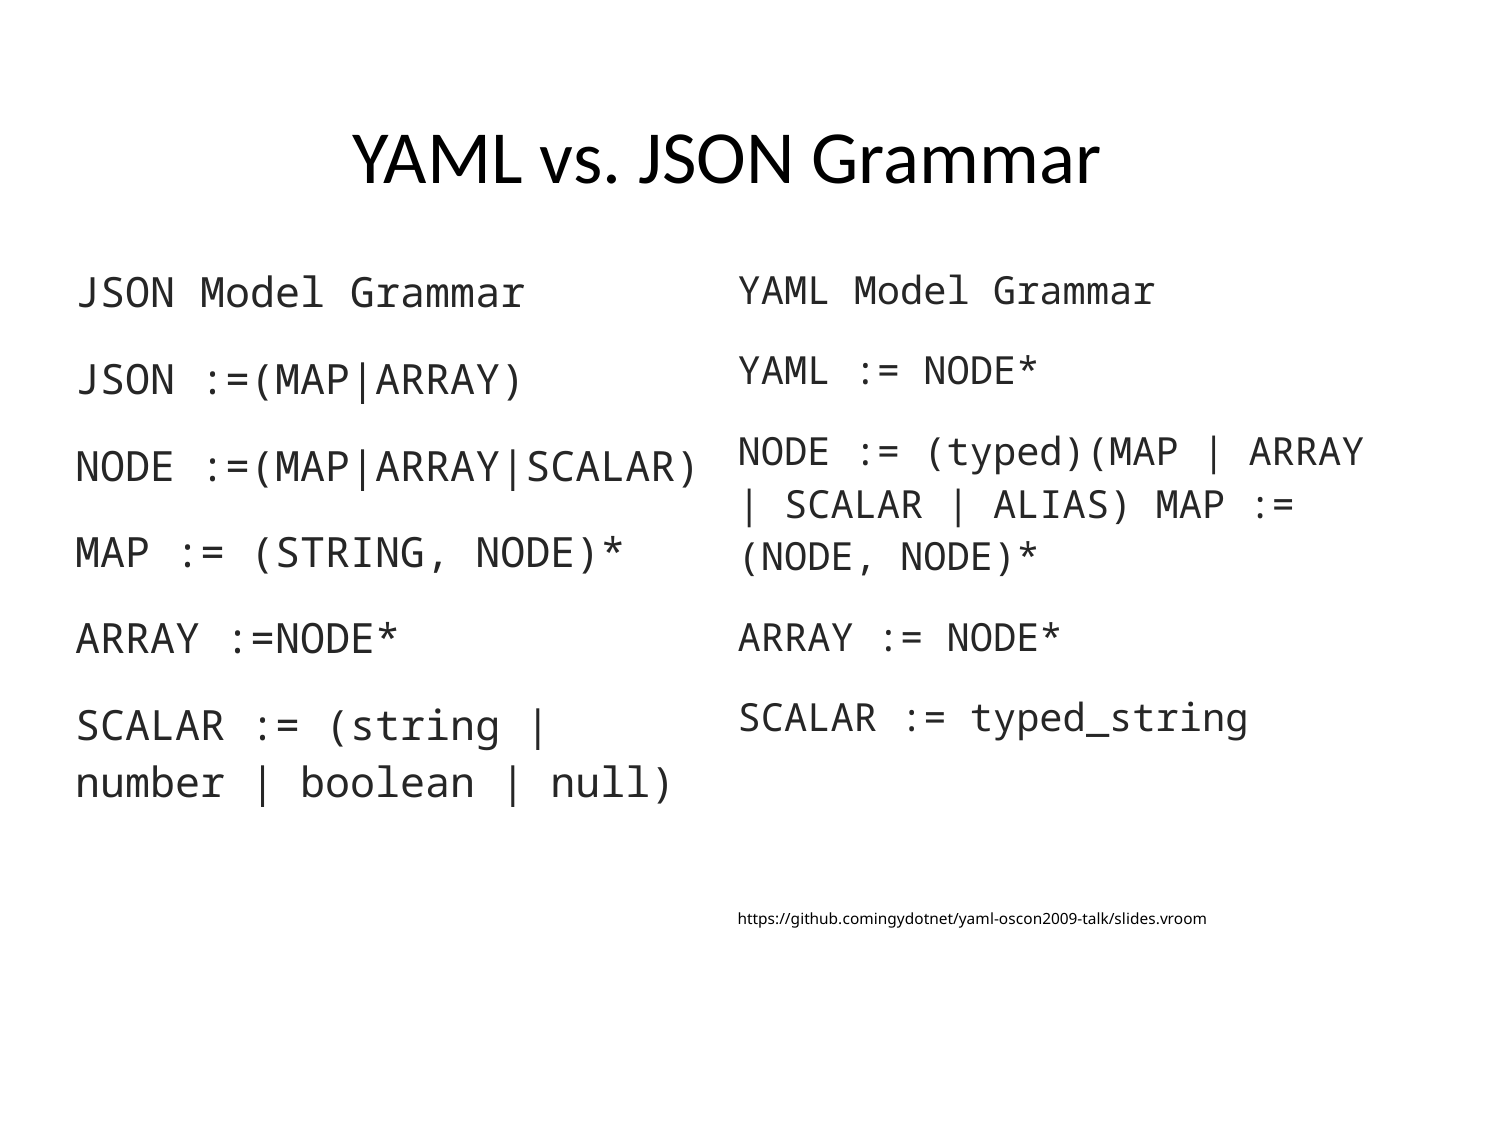

# YAML vs. JSON Grammar
JSON Model Grammar
JSON :=(MAP|ARRAY)
NODE :=(MAP|ARRAY|SCALAR)
MAP := (STRING, NODE)*
ARRAY :=NODE*
SCALAR := (string | number | boolean | null)
YAML Model Grammar
YAML := NODE*
NODE := (typed)(MAP | ARRAY | SCALAR | ALIAS) MAP := (NODE, NODE)*
ARRAY := NODE*
SCALAR := typed_string
https://github.comingydotnet/yaml-oscon2009-talk/slides.vroom